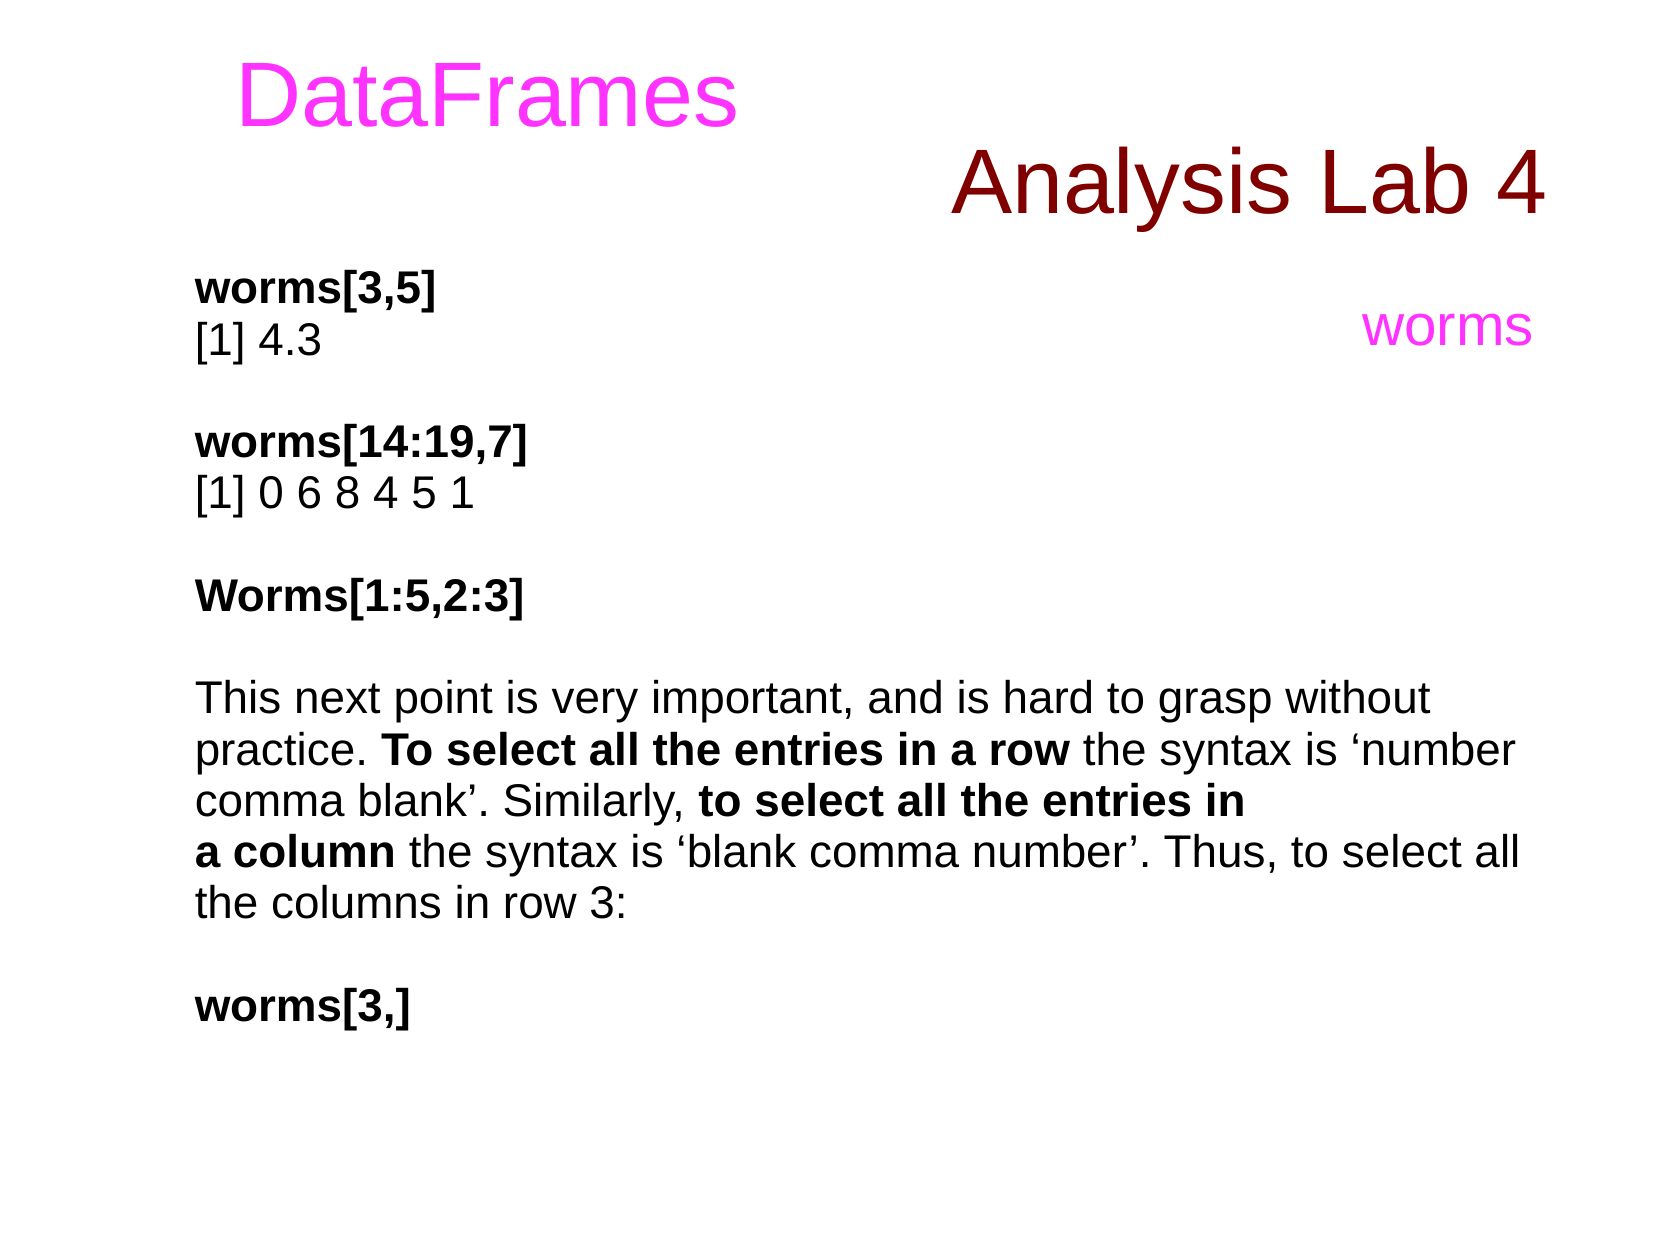

DataFrames
# Analysis Lab 4
worms[3,5]
[1] 4.3
worms[14:19,7]
[1] 0 6 8 4 5 1
Worms[1:5,2:3]
This next point is very important, and is hard to grasp without practice. To select all the entries in a row the syntax is ‘number comma blank’. Similarly, to select all the entries in
a column the syntax is ‘blank comma number’. Thus, to select all the columns in row 3:
worms[3,]
worms